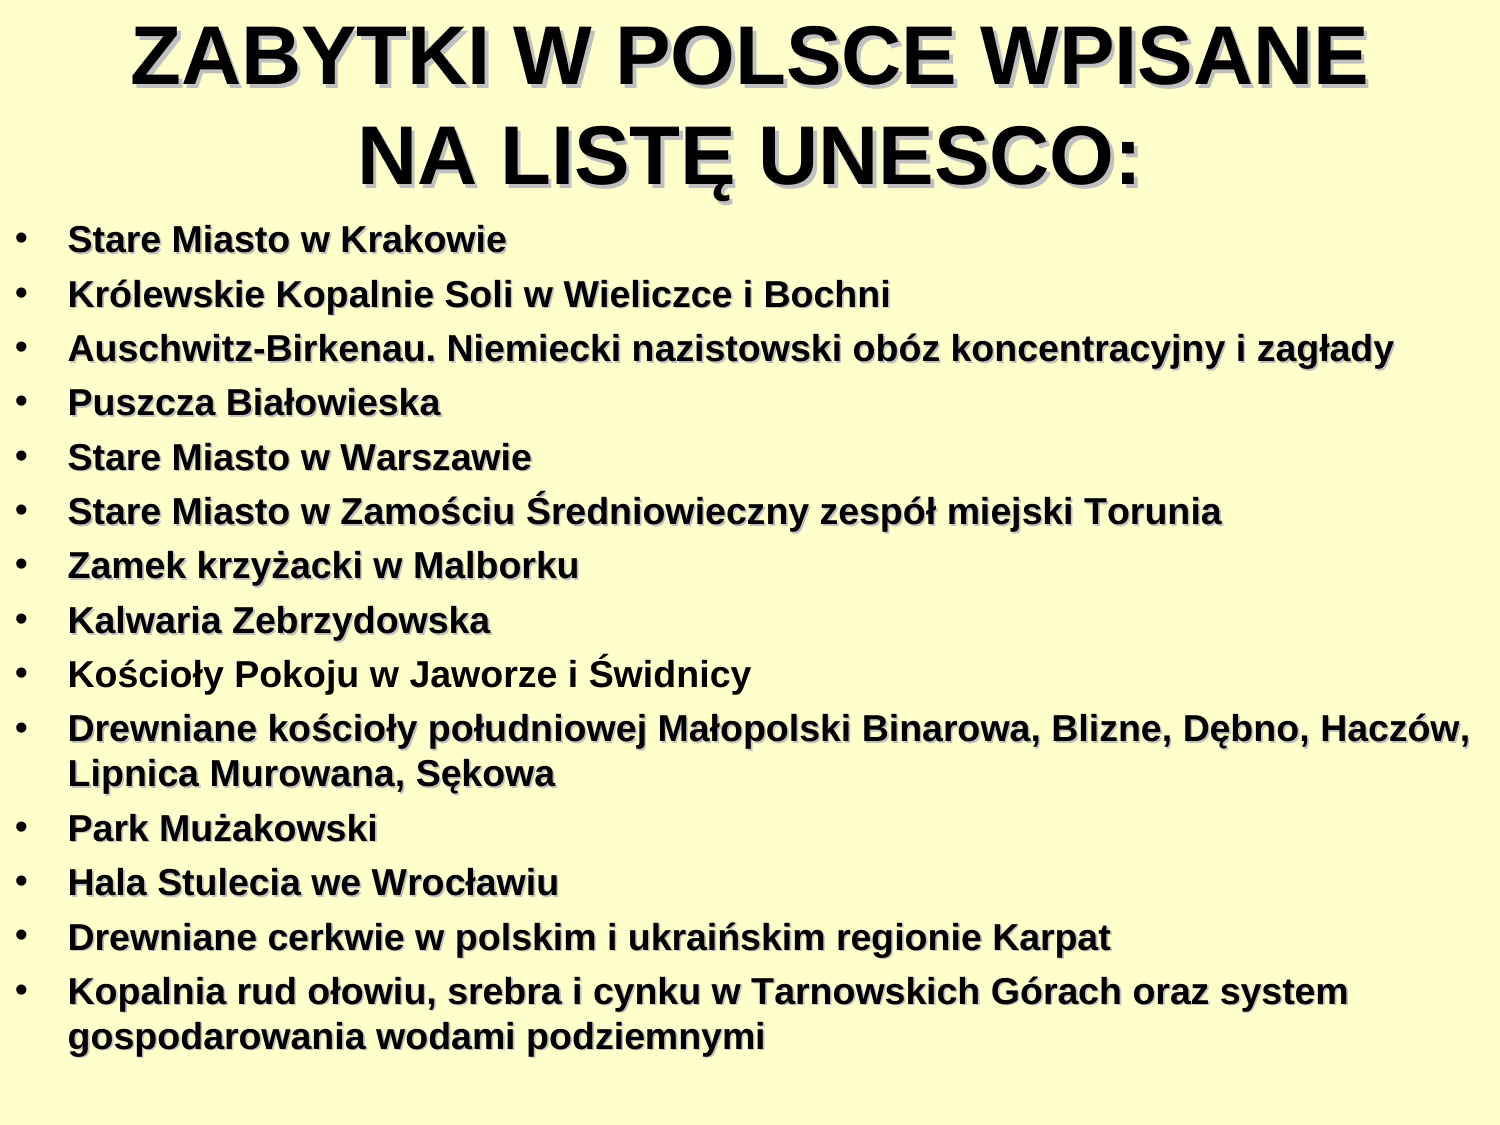

# ZABYTKI W POLSCE WPISANE NA LISTĘ UNESCO:
Stare Miasto w Krakowie
Królewskie Kopalnie Soli w Wieliczce i Bochni
Auschwitz-Birkenau. Niemiecki nazistowski obóz koncentracyjny i zagłady
Puszcza Białowieska
Stare Miasto w Warszawie
Stare Miasto w Zamościu Średniowieczny zespół miejski Torunia
Zamek krzyżacki w Malborku
Kalwaria Zebrzydowska
Kościoły Pokoju w Jaworze i Świdnicy
Drewniane kościoły południowej Małopolski Binarowa, Blizne, Dębno, Haczów, Lipnica Murowana, Sękowa
Park Mużakowski
Hala Stulecia we Wrocławiu
Drewniane cerkwie w polskim i ukraińskim regionie Karpat
Kopalnia rud ołowiu, srebra i cynku w Tarnowskich Górach oraz system gospodarowania wodami podziemnymi